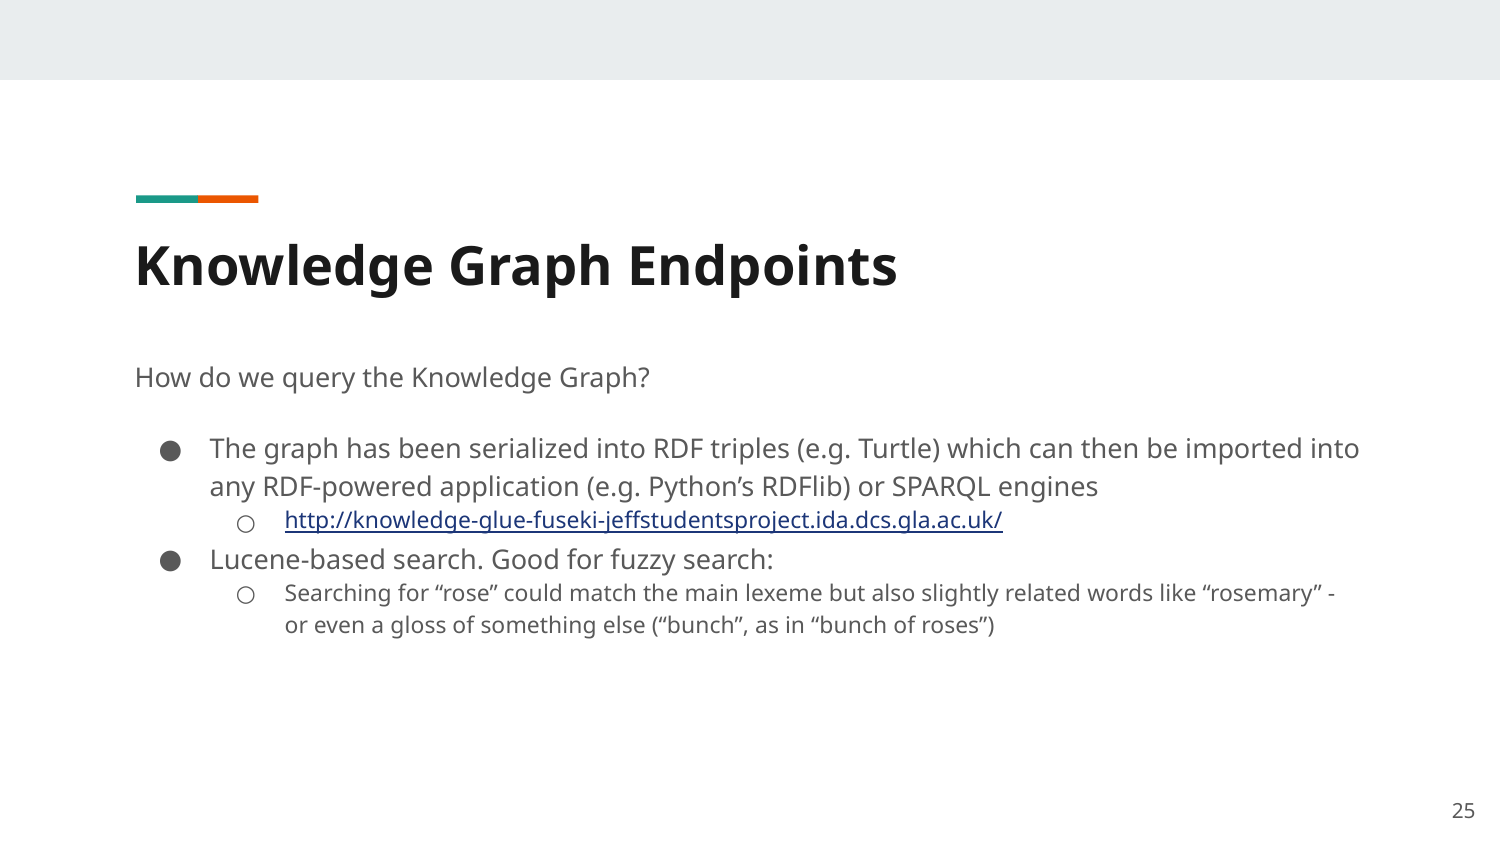

# Knowledge Graph Endpoints
How do we query the Knowledge Graph?
The graph has been serialized into RDF triples (e.g. Turtle) which can then be imported into any RDF-powered application (e.g. Python’s RDFlib) or SPARQL engines
http://knowledge-glue-fuseki-jeffstudentsproject.ida.dcs.gla.ac.uk/
Lucene-based search. Good for fuzzy search:
Searching for “rose” could match the main lexeme but also slightly related words like “rosemary” - or even a gloss of something else (“bunch”, as in “bunch of roses”)